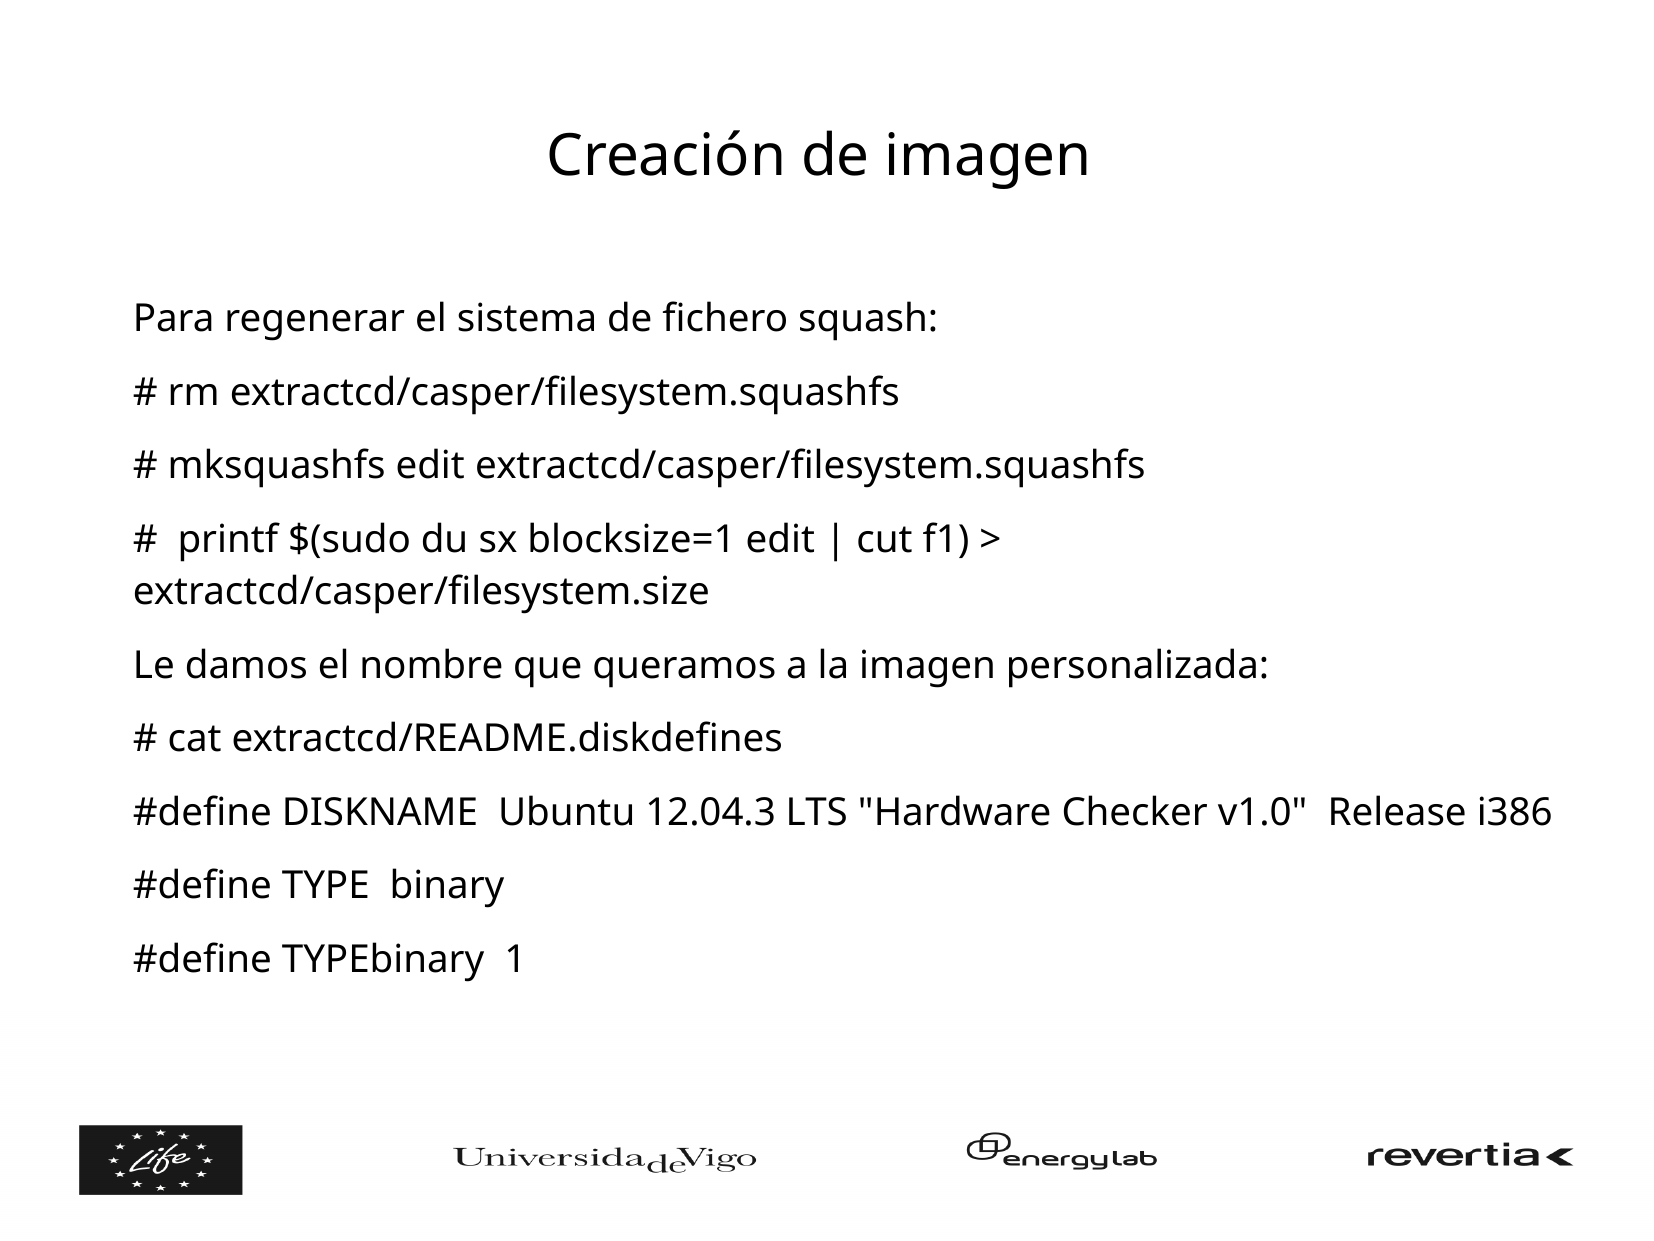

# Creación de imagen
Para regenerar el sistema de fichero squash:
# rm extractcd/casper/filesystem.squashfs
# mksquashfs edit extractcd/casper/filesystem.squashfs
# printf $(sudo du ­sx ­­blocksize=1 edit | cut ­f1) > extractcd/casper/filesystem.size
Le damos el nombre que queramos a la imagen personalizada:
# cat extractcd/README.diskdefines
#define DISKNAME Ubuntu 12.04.3 LTS "Hardware Checker v1.0" ­ Release i386
#define TYPE binary
#define TYPEbinary 1